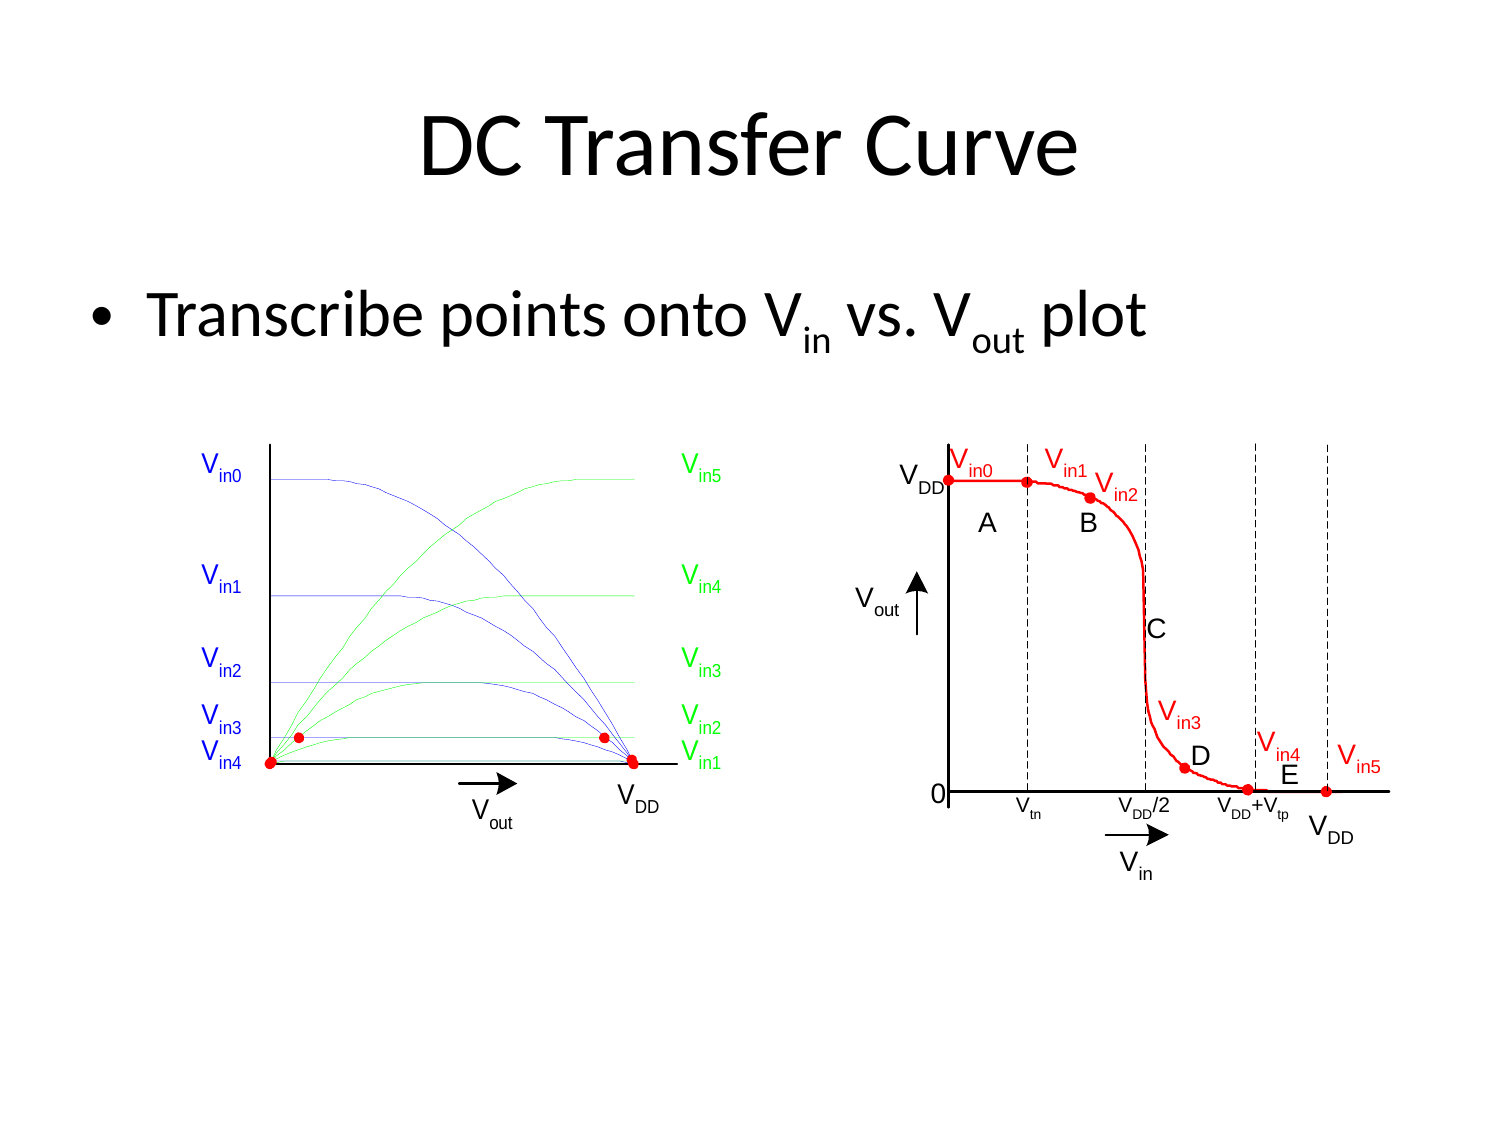

# DC Transfer Curve
Transcribe points onto Vin vs. Vout plot